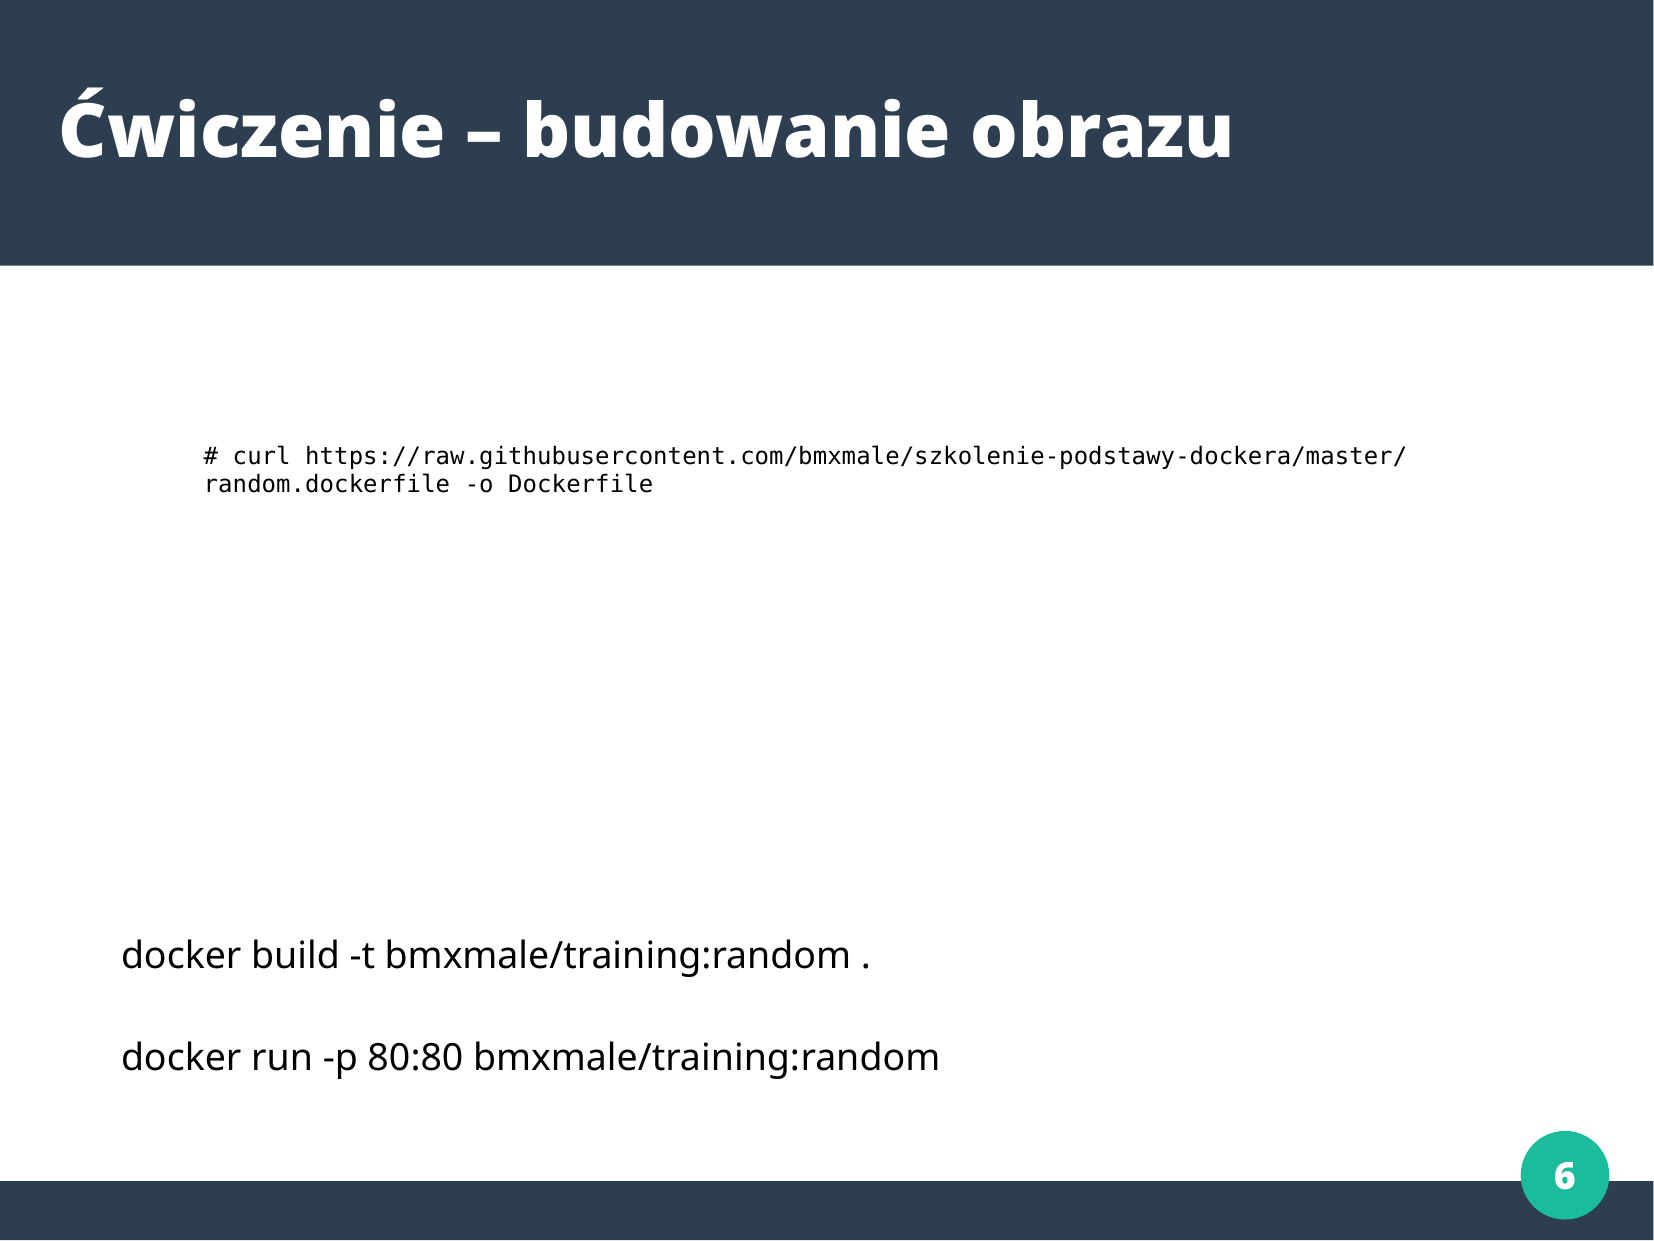

# Ćwiczenie – budowanie obrazu
# curl https://raw.githubusercontent.com/bmxmale/szkolenie-podstawy-dockera/master/random.dockerfile -o Dockerfile
docker build -t bmxmale/training:random .
docker run -p 80:80 bmxmale/training:random
6